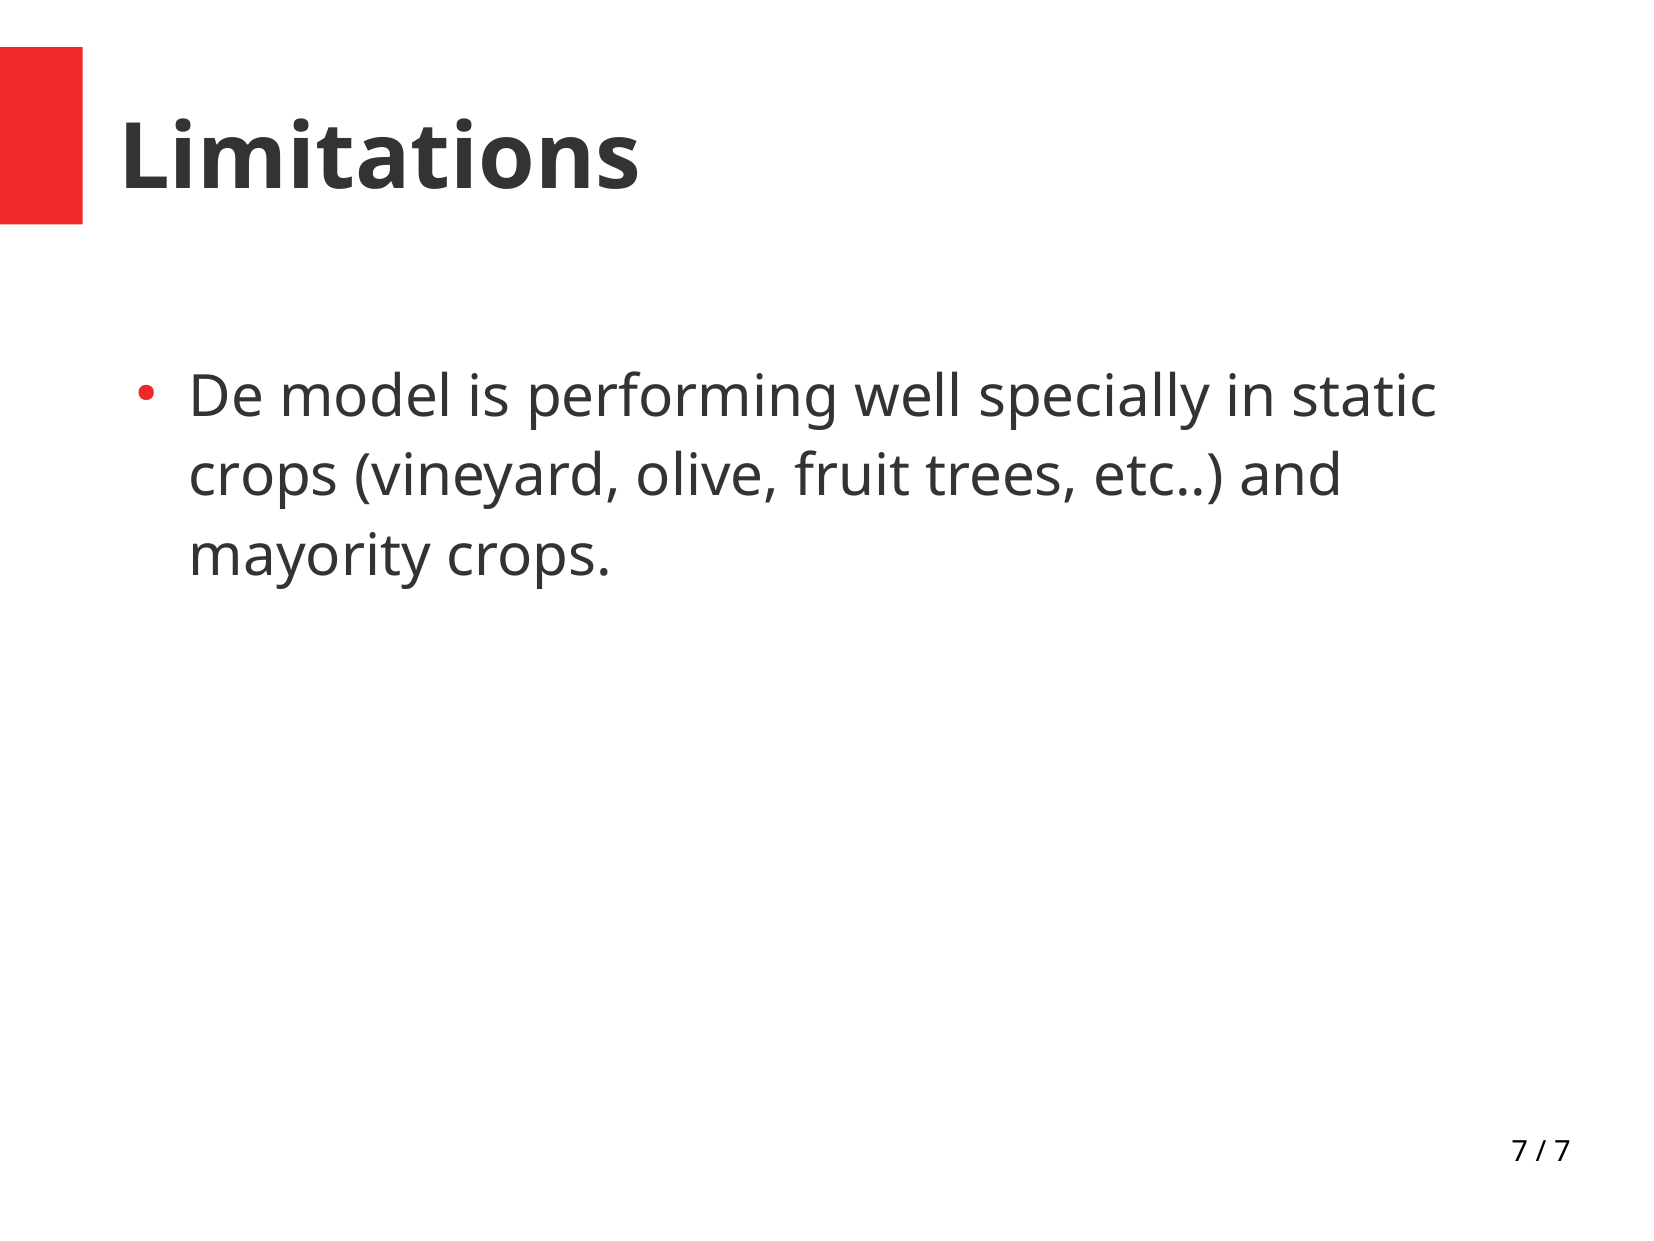

# Limitations
De model is performing well specially in static crops (vineyard, olive, fruit trees, etc..) and mayority crops.
7